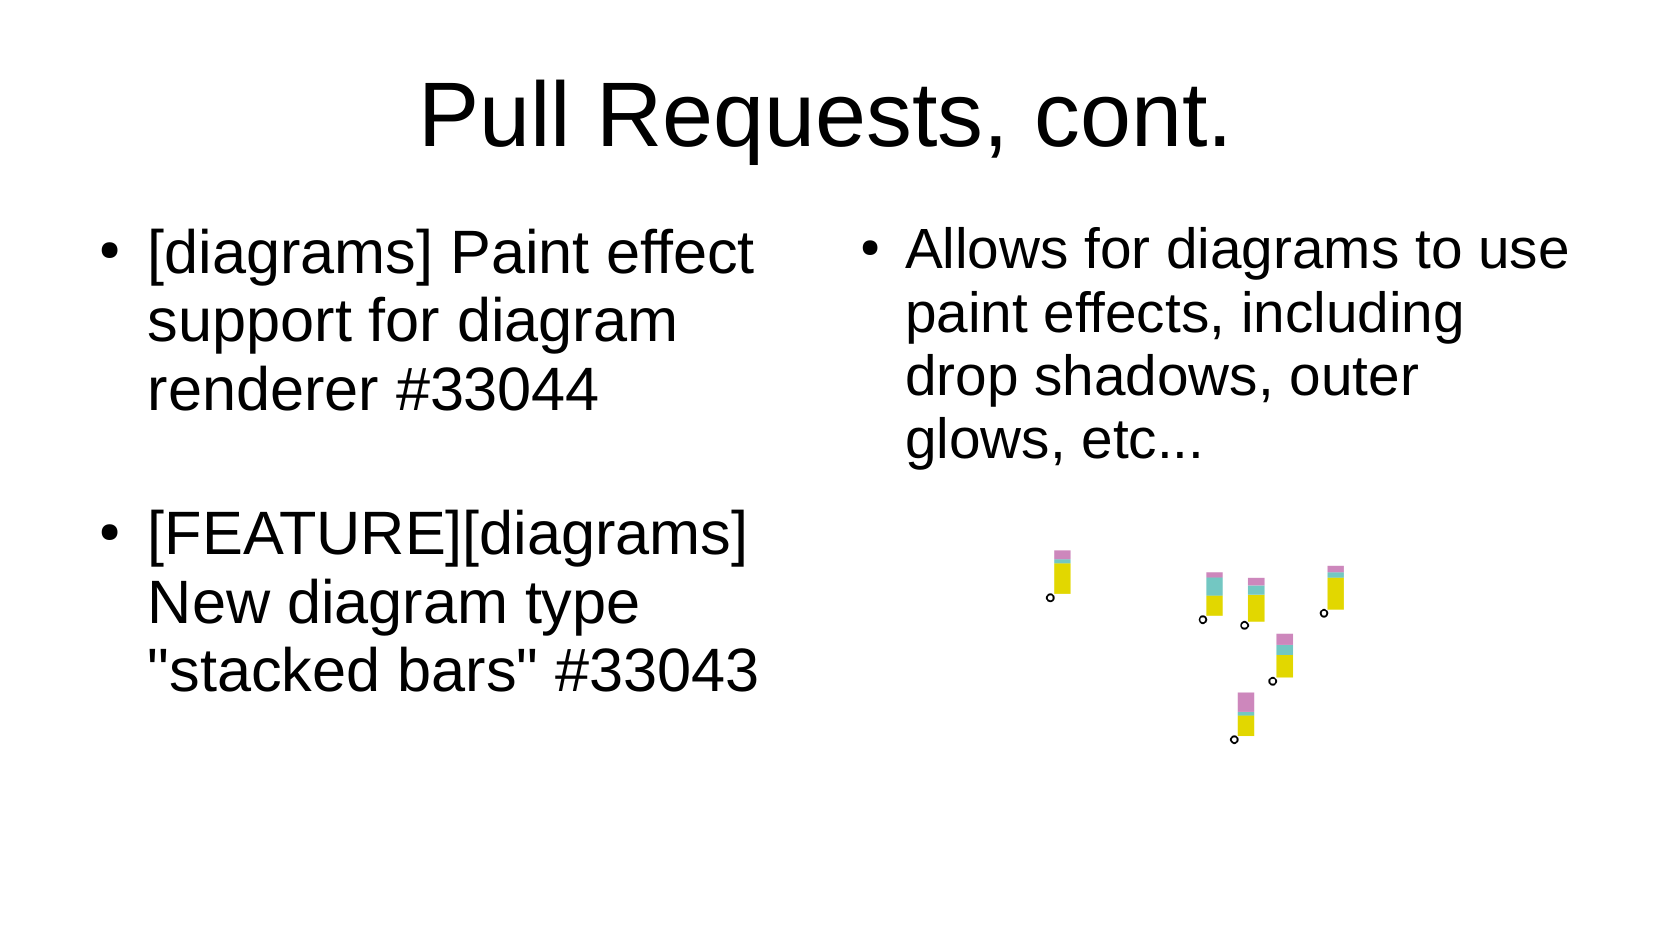

# Pull Requests, cont.
[diagrams] Paint effect support for diagram renderer #33044
Allows for diagrams to use paint effects, including drop shadows, outer glows, etc...
[FEATURE][diagrams] New diagram type "stacked bars" #33043